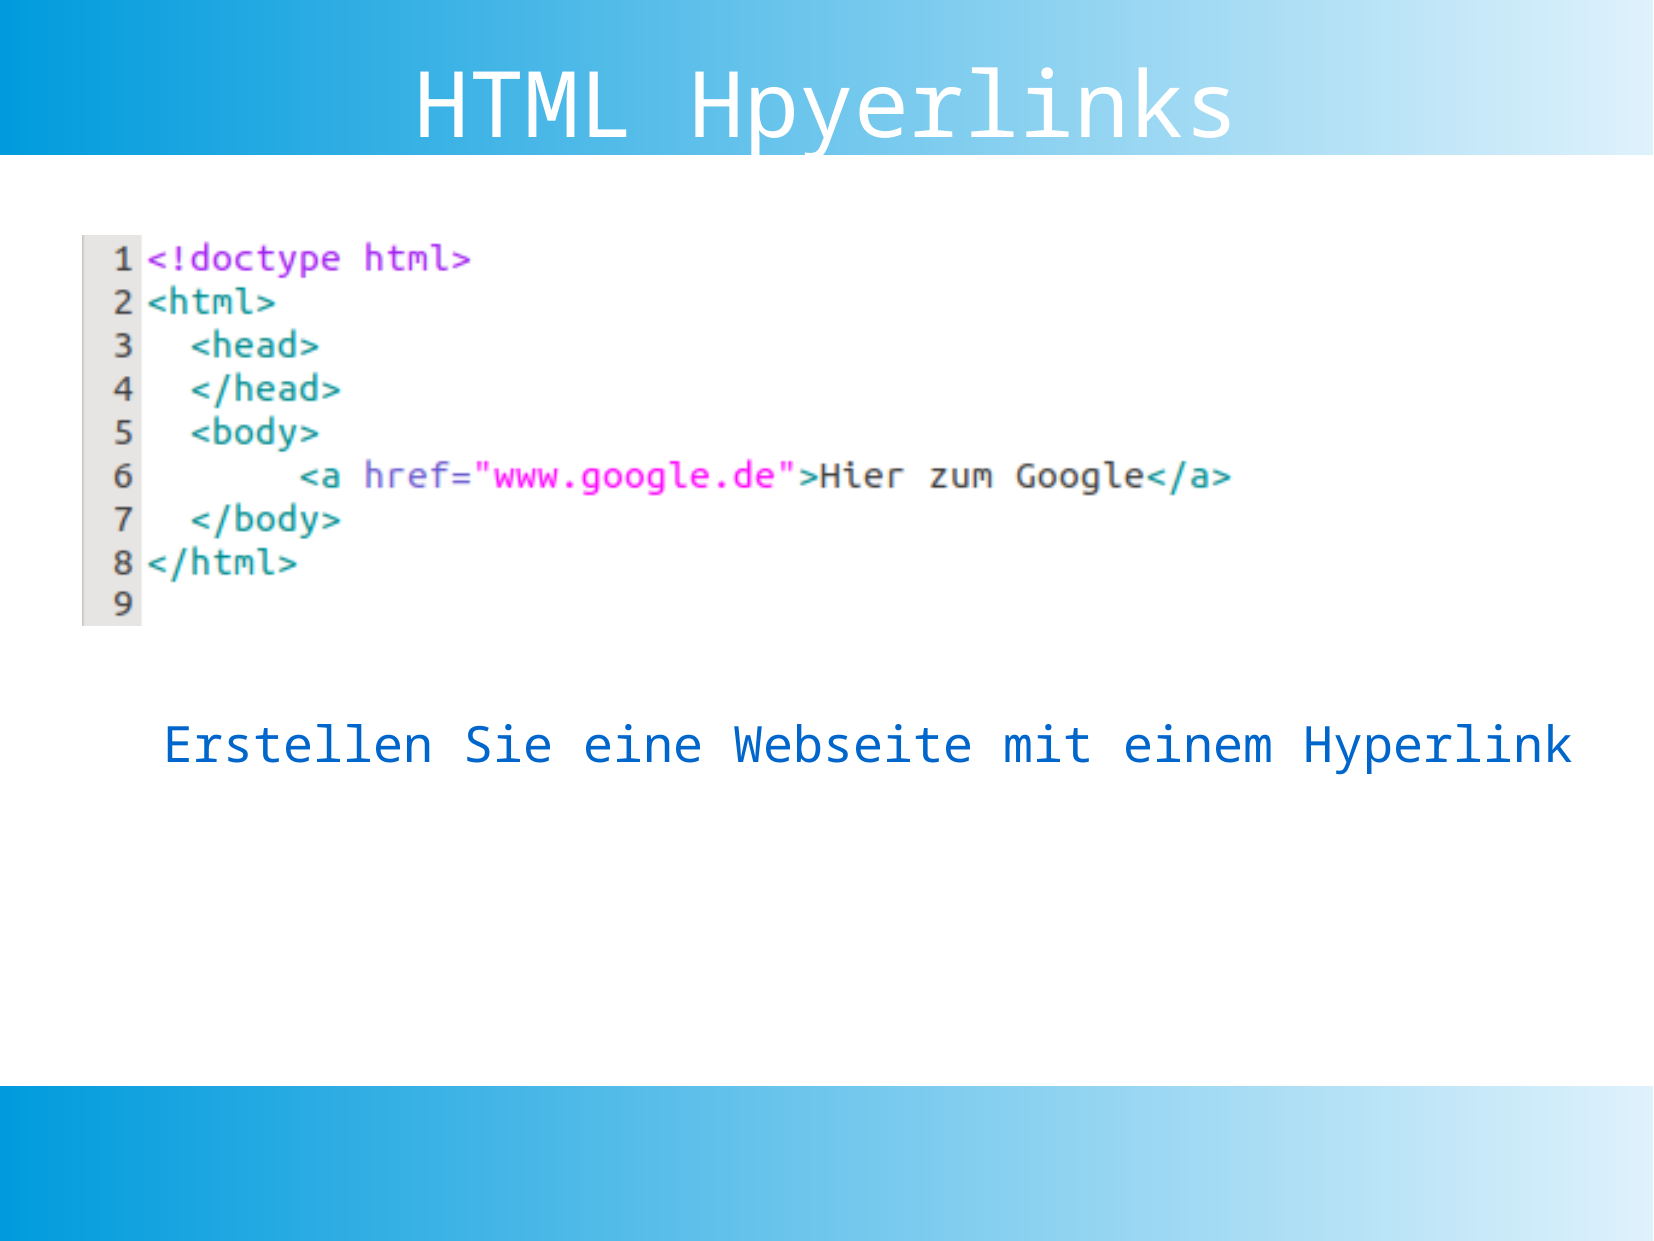

# HTML Hpyerlinks
Erstellen Sie eine Webseite mit einem Hyperlink